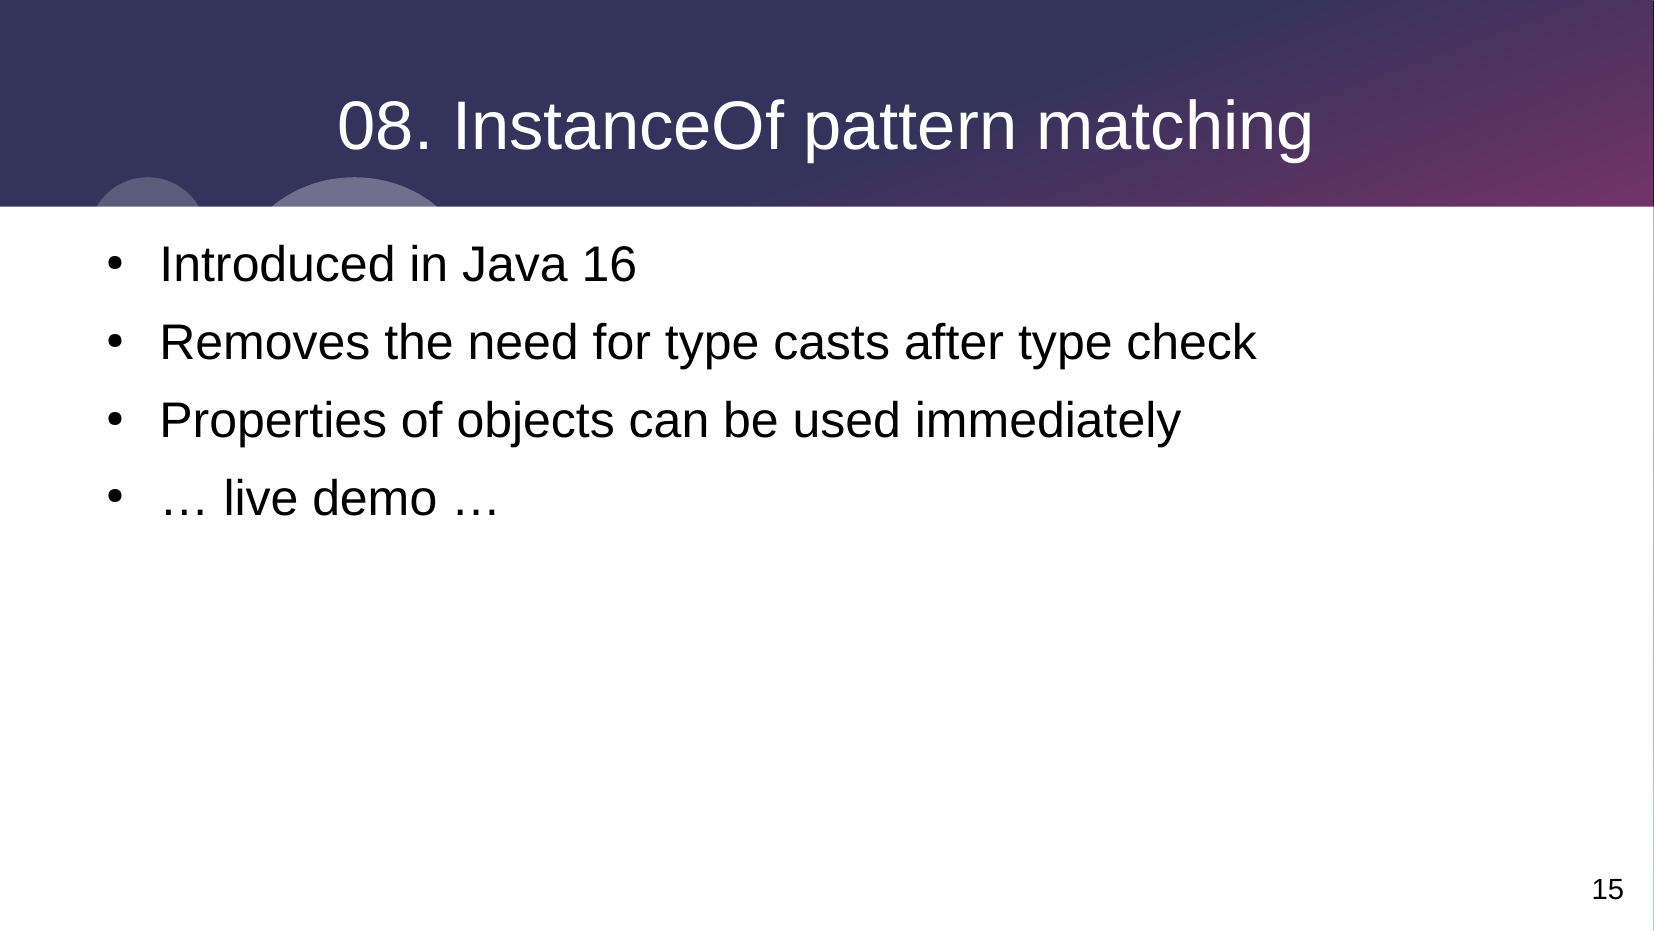

# 08. InstanceOf pattern matching
Introduced in Java 16
Removes the need for type casts after type check
Properties of objects can be used immediately
… live demo …